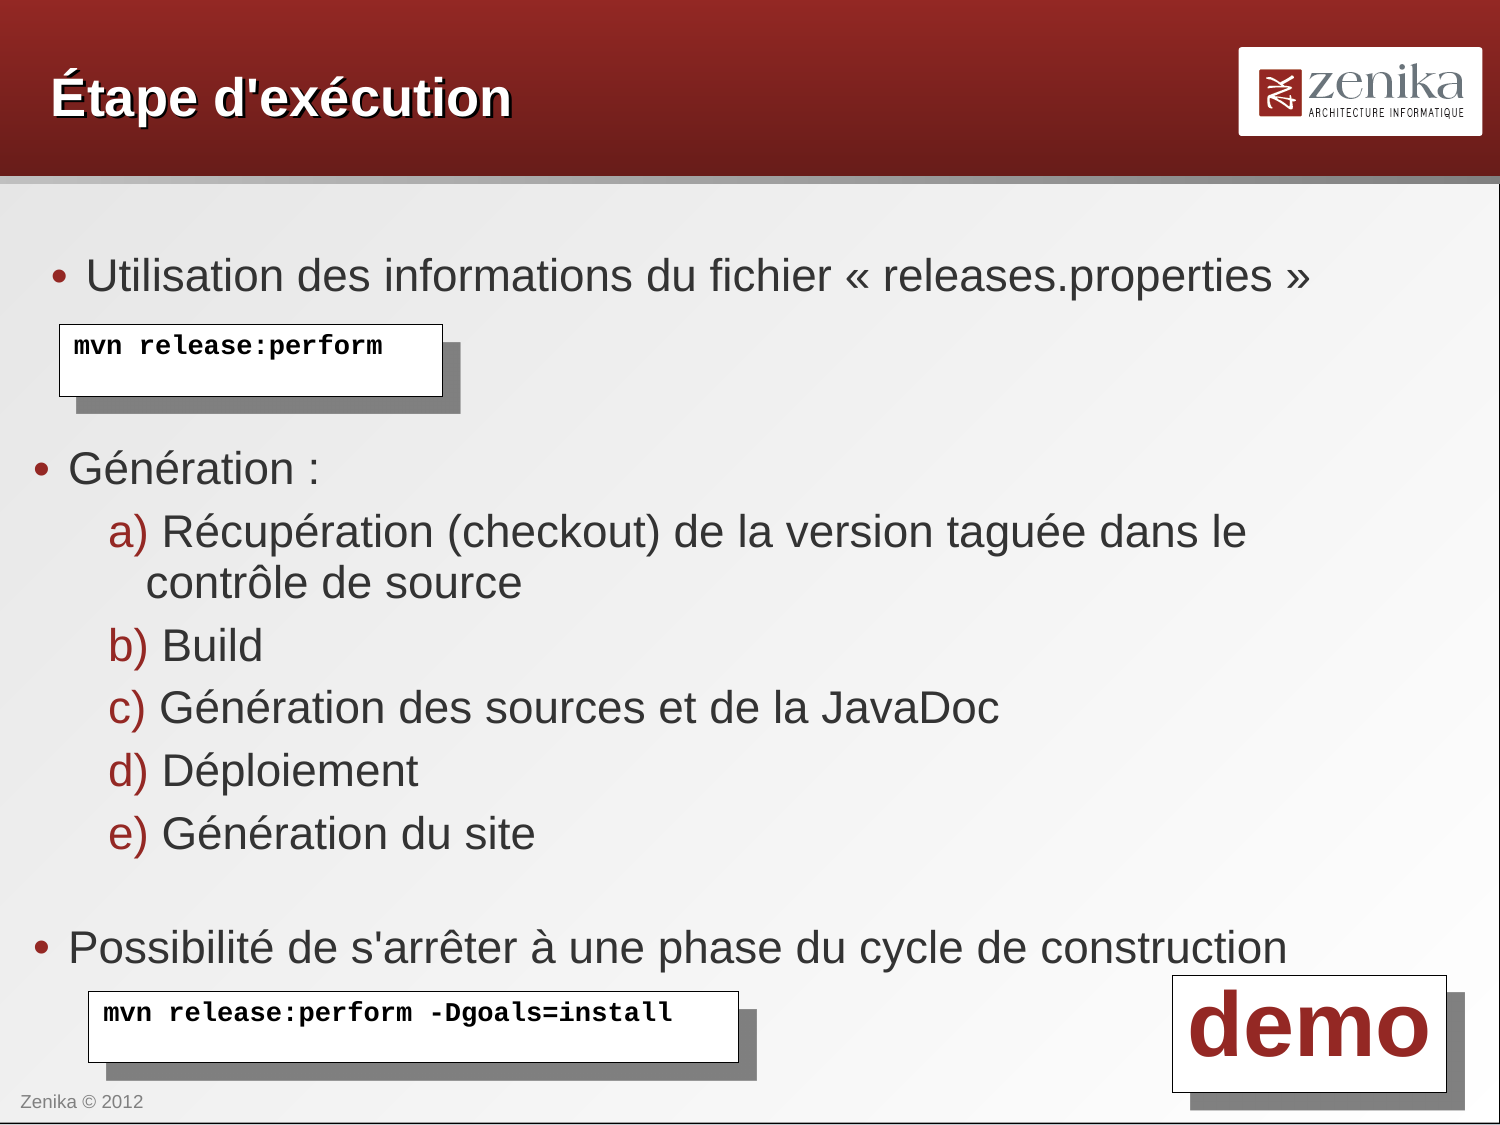

# Étape d'exécution
Utilisation des informations du fichier « releases.properties »
mvn release:perform
Génération :
 Récupération (checkout) de la version taguée dans le contrôle de source
 Build
 Génération des sources et de la JavaDoc
 Déploiement
 Génération du site
Possibilité de s'arrêter à une phase du cycle de construction
demo
mvn release:perform -Dgoals=install